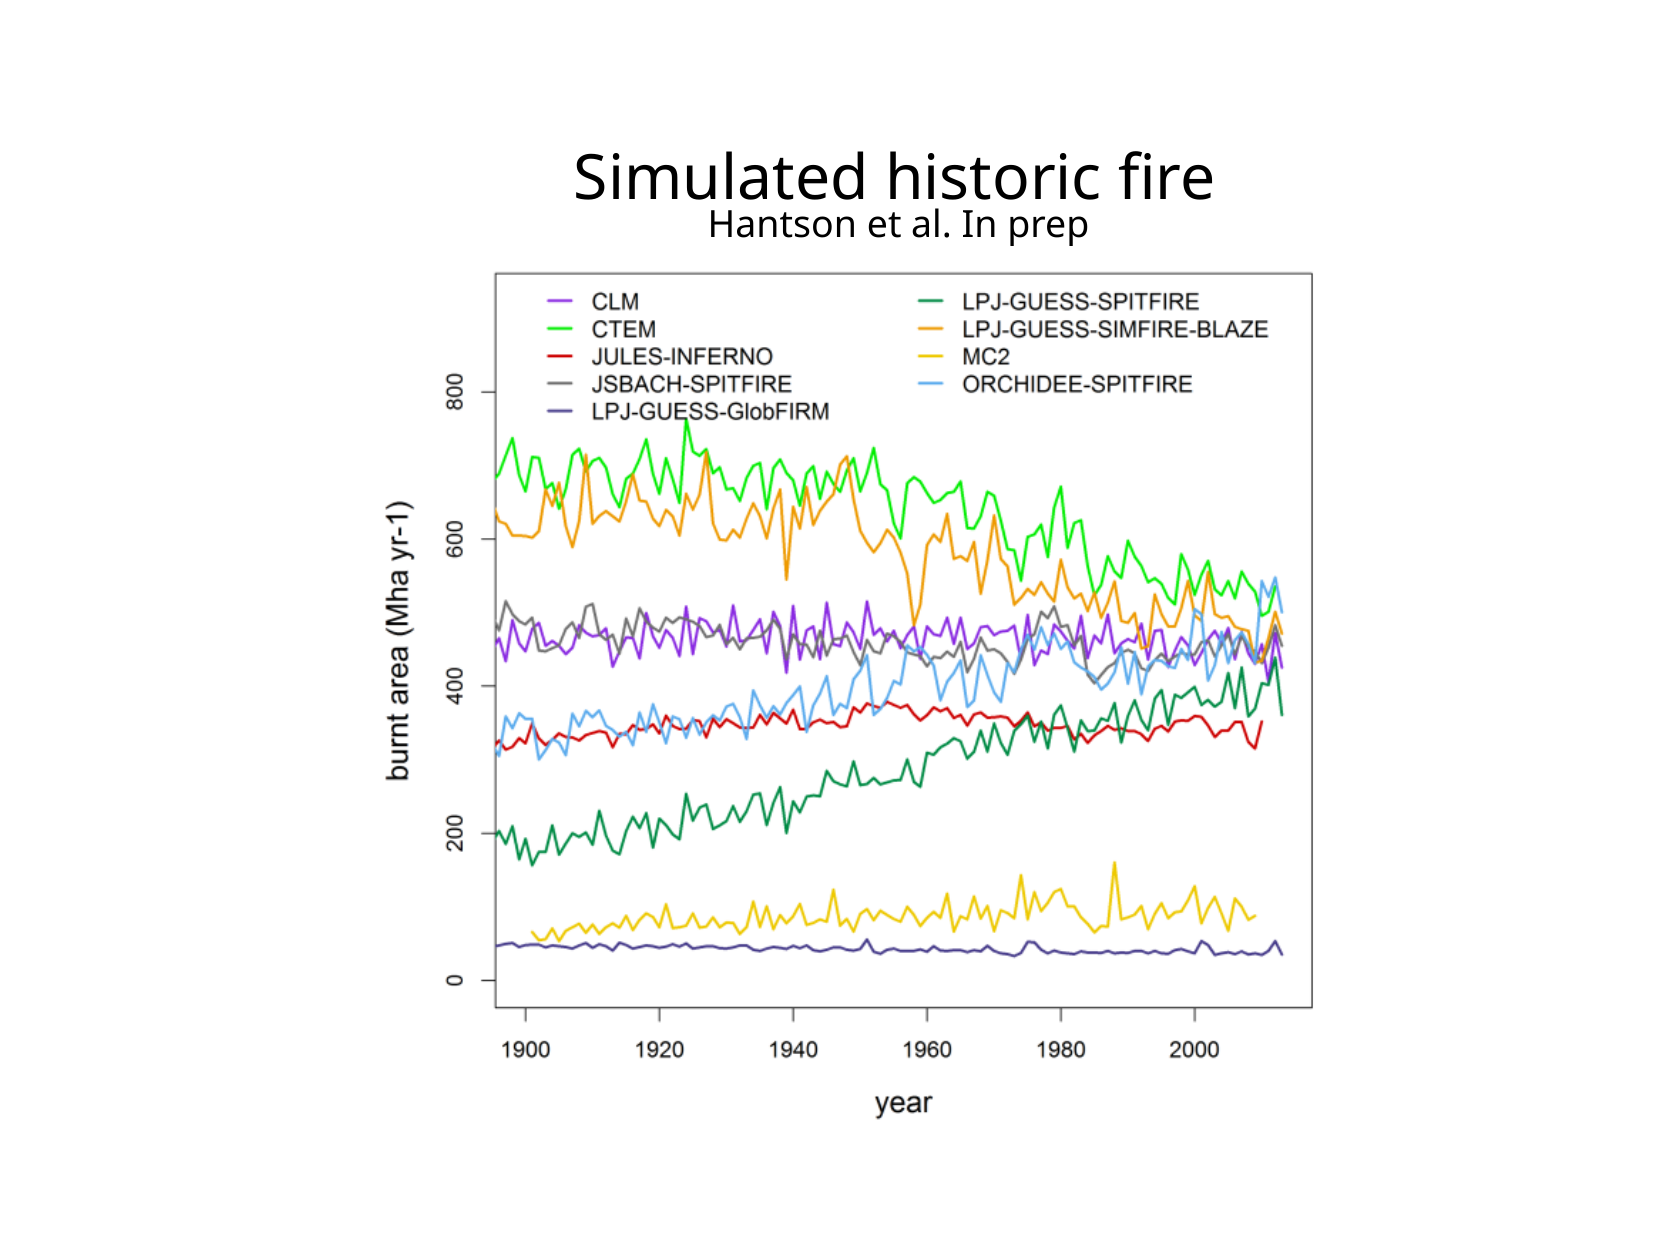

Simulated historic fire
Hantson et al. In prep